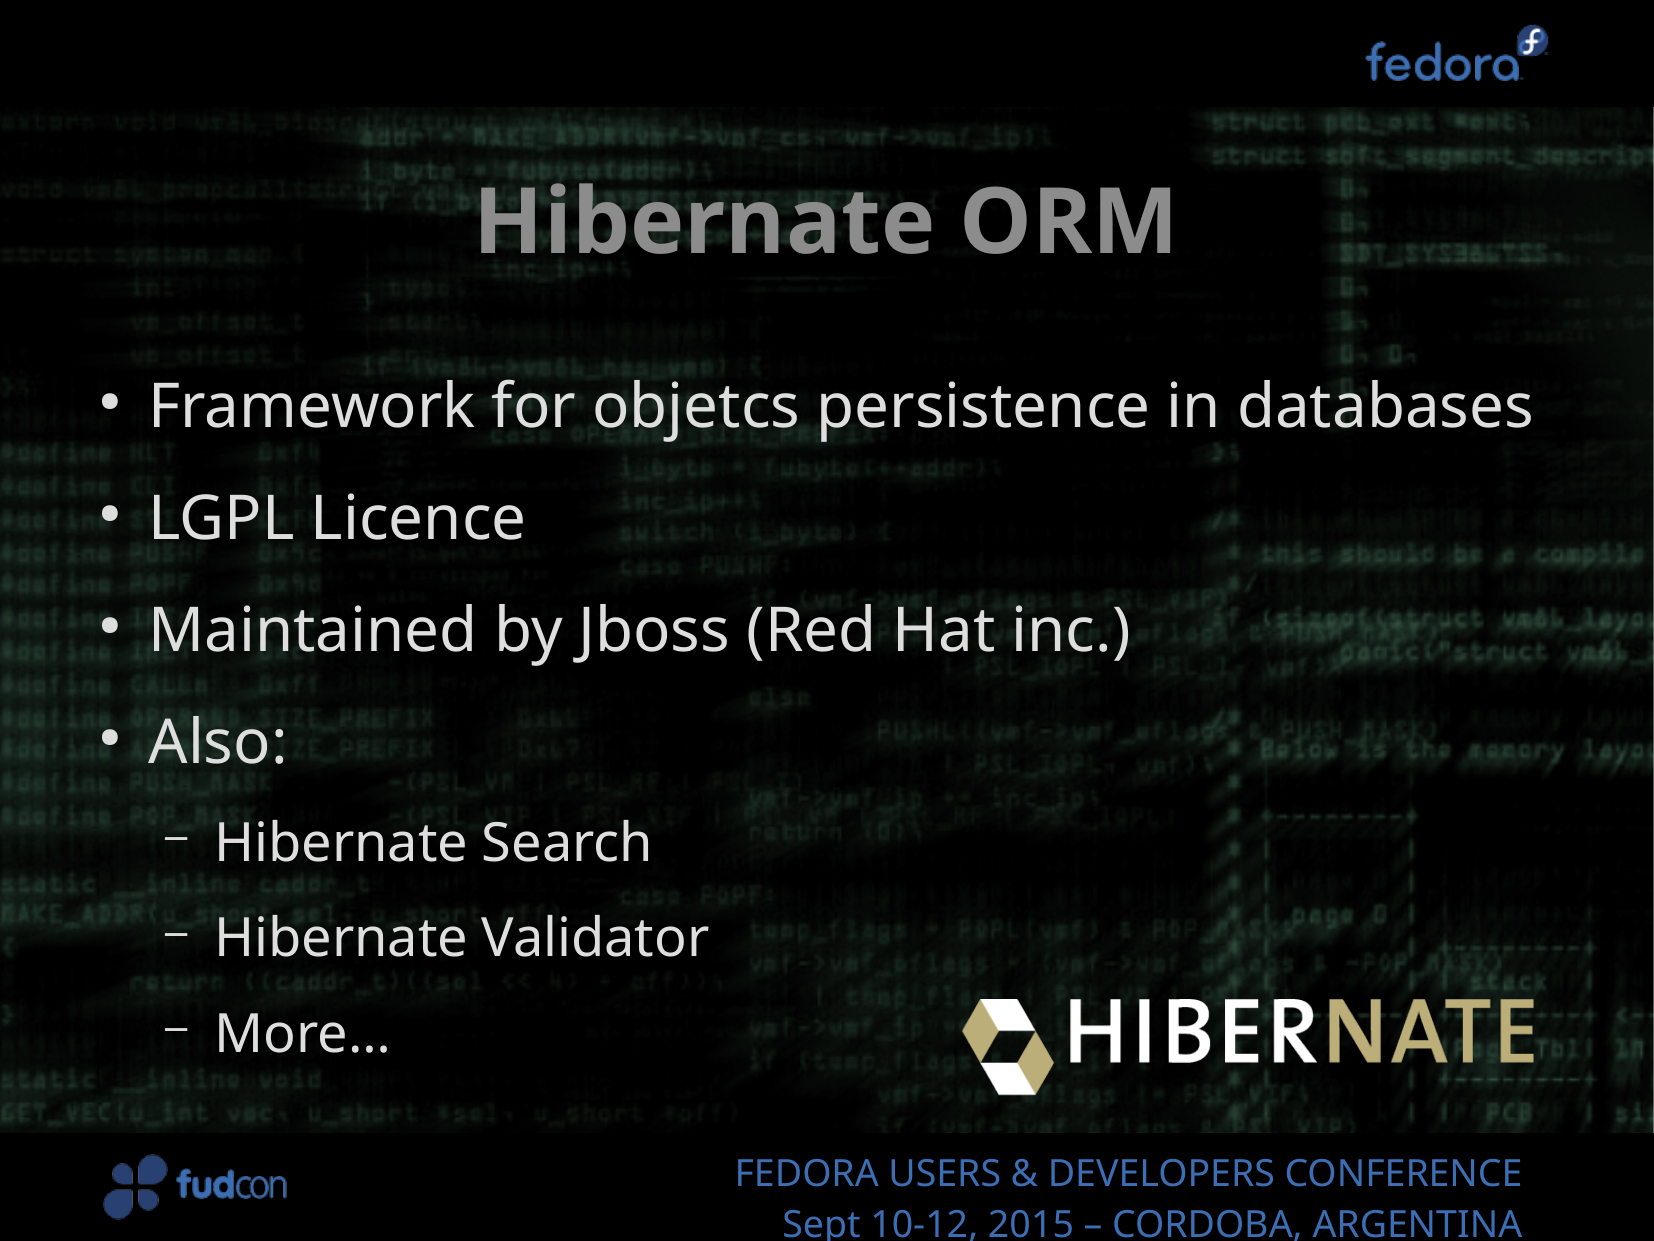

# Hibernate ORM
Framework for objetcs persistence in databases
LGPL Licence
Maintained by Jboss (Red Hat inc.)
Also:
Hibernate Search
Hibernate Validator
More…